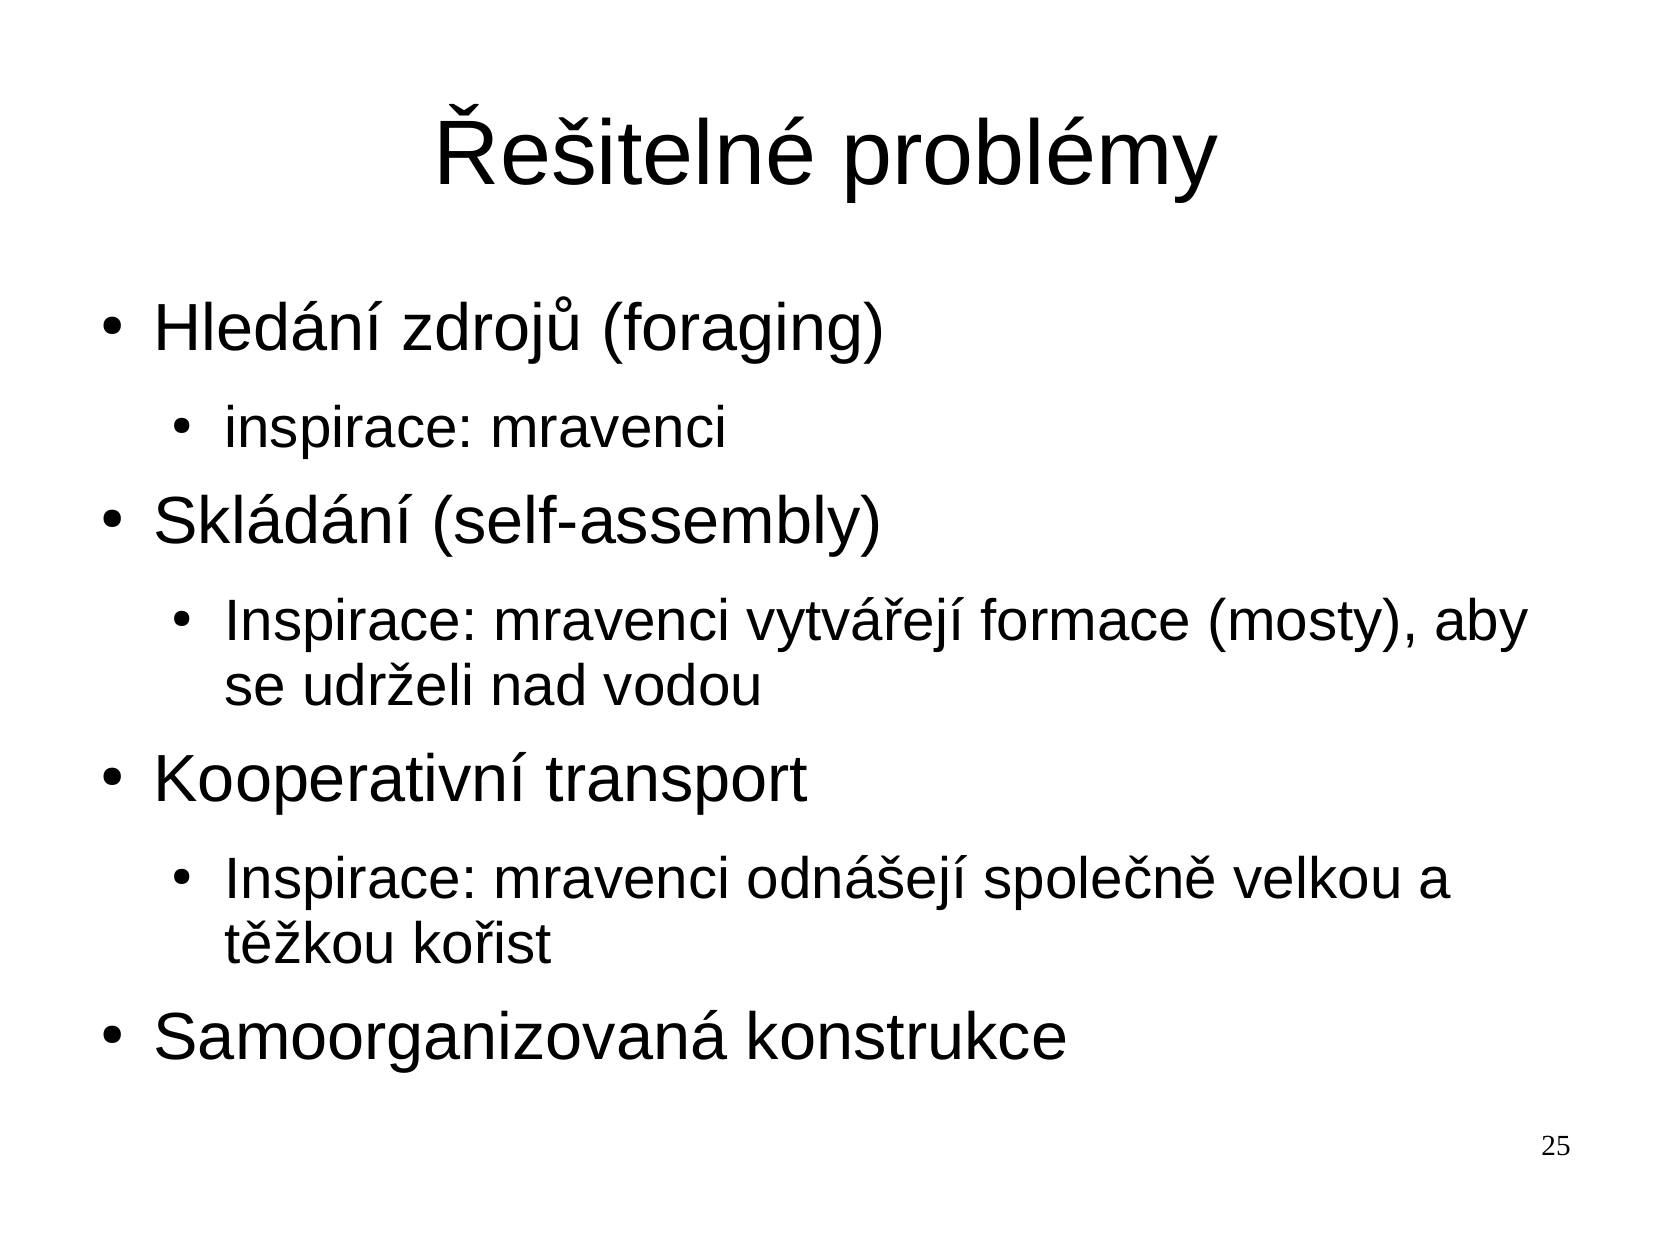

# Řešitelné problémy
Hledání zdrojů (foraging)
inspirace: mravenci
Skládání (self-assembly)
Inspirace: mravenci vytvářejí formace (mosty), aby se udrželi nad vodou
Kooperativní transport
Inspirace: mravenci odnášejí společně velkou a těžkou kořist
Samoorganizovaná konstrukce
25